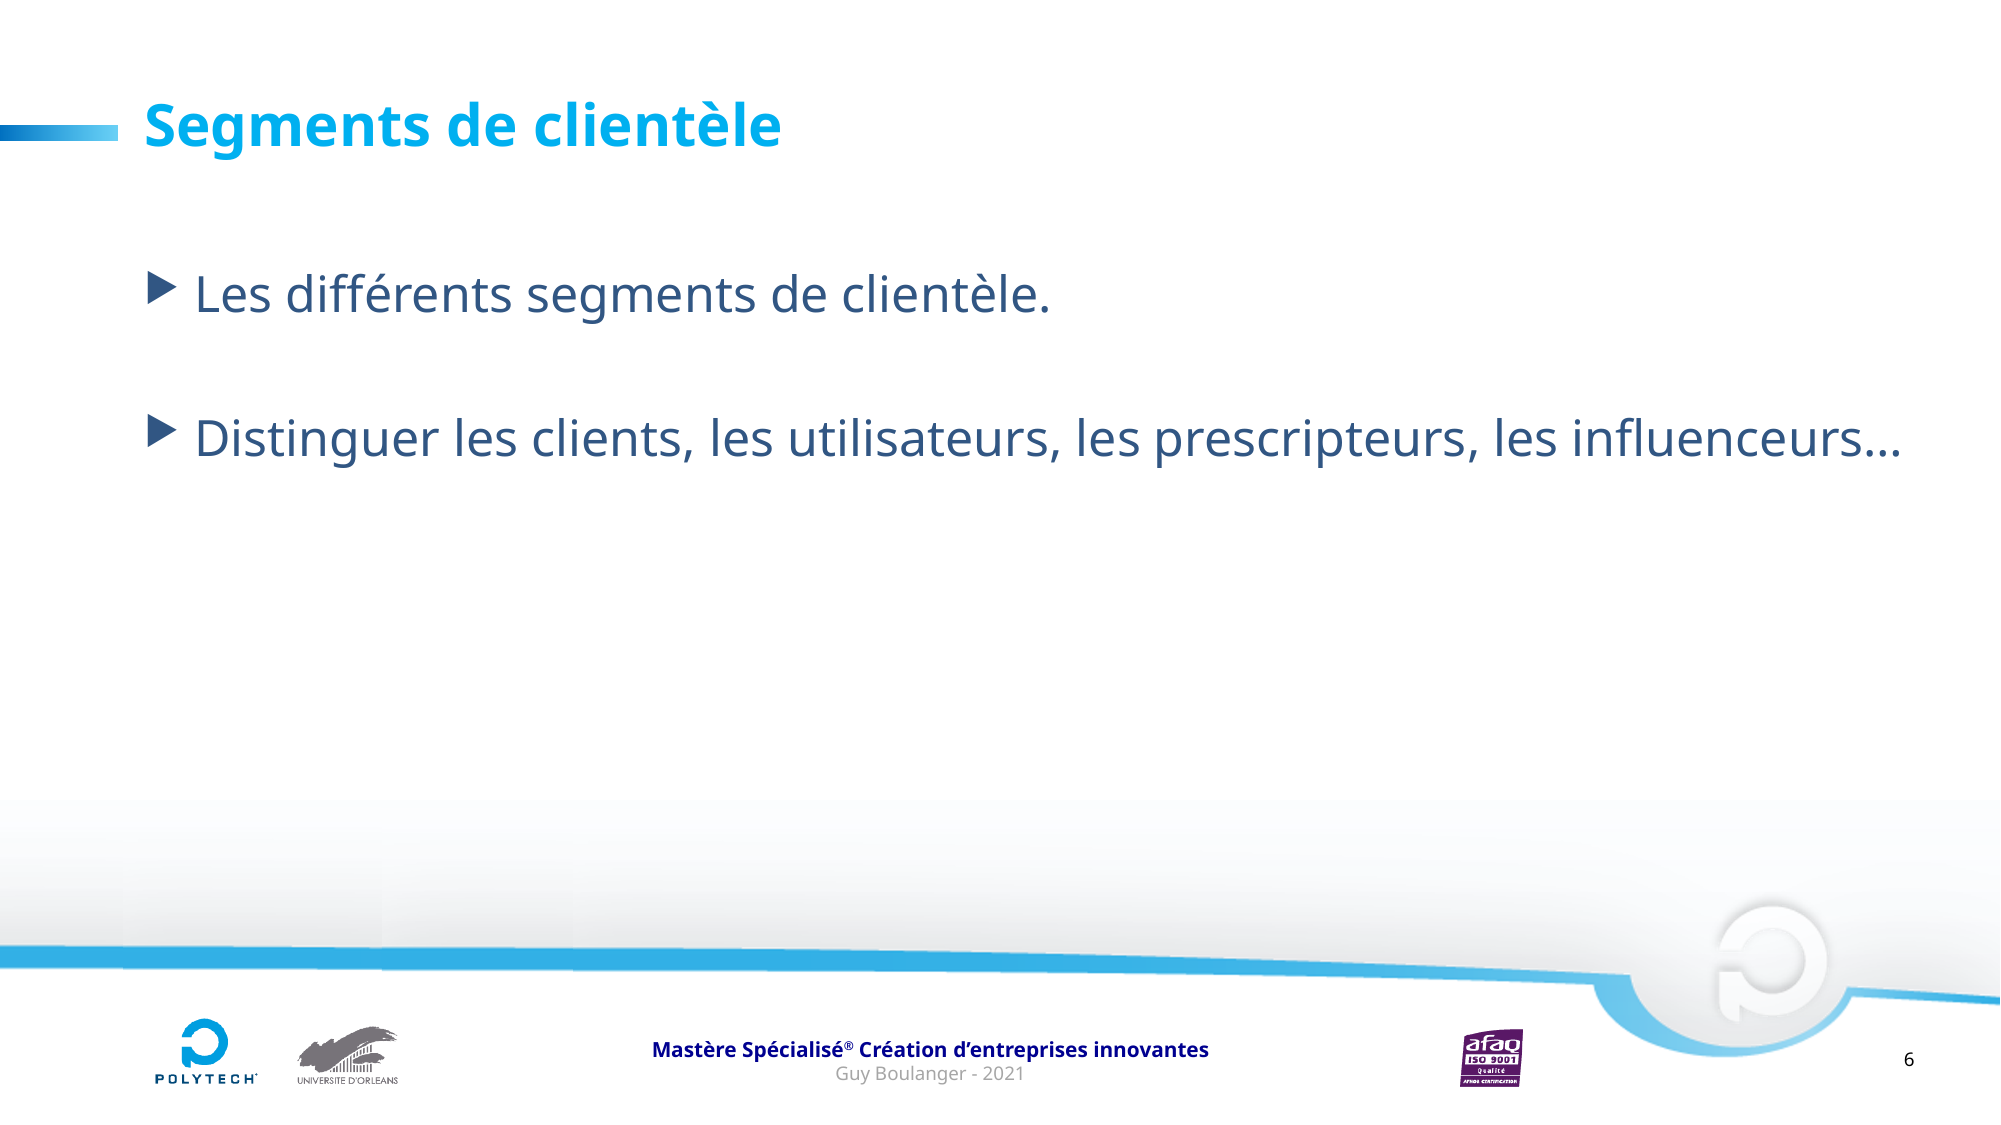

# Segments de clientèle
 Les différents segments de clientèle.
 Distinguer les clients, les utilisateurs, les prescripteurs, les influenceurs…
Mastère Spécialisé® Création d’entreprises innovantes
Guy Boulanger - 2021
6